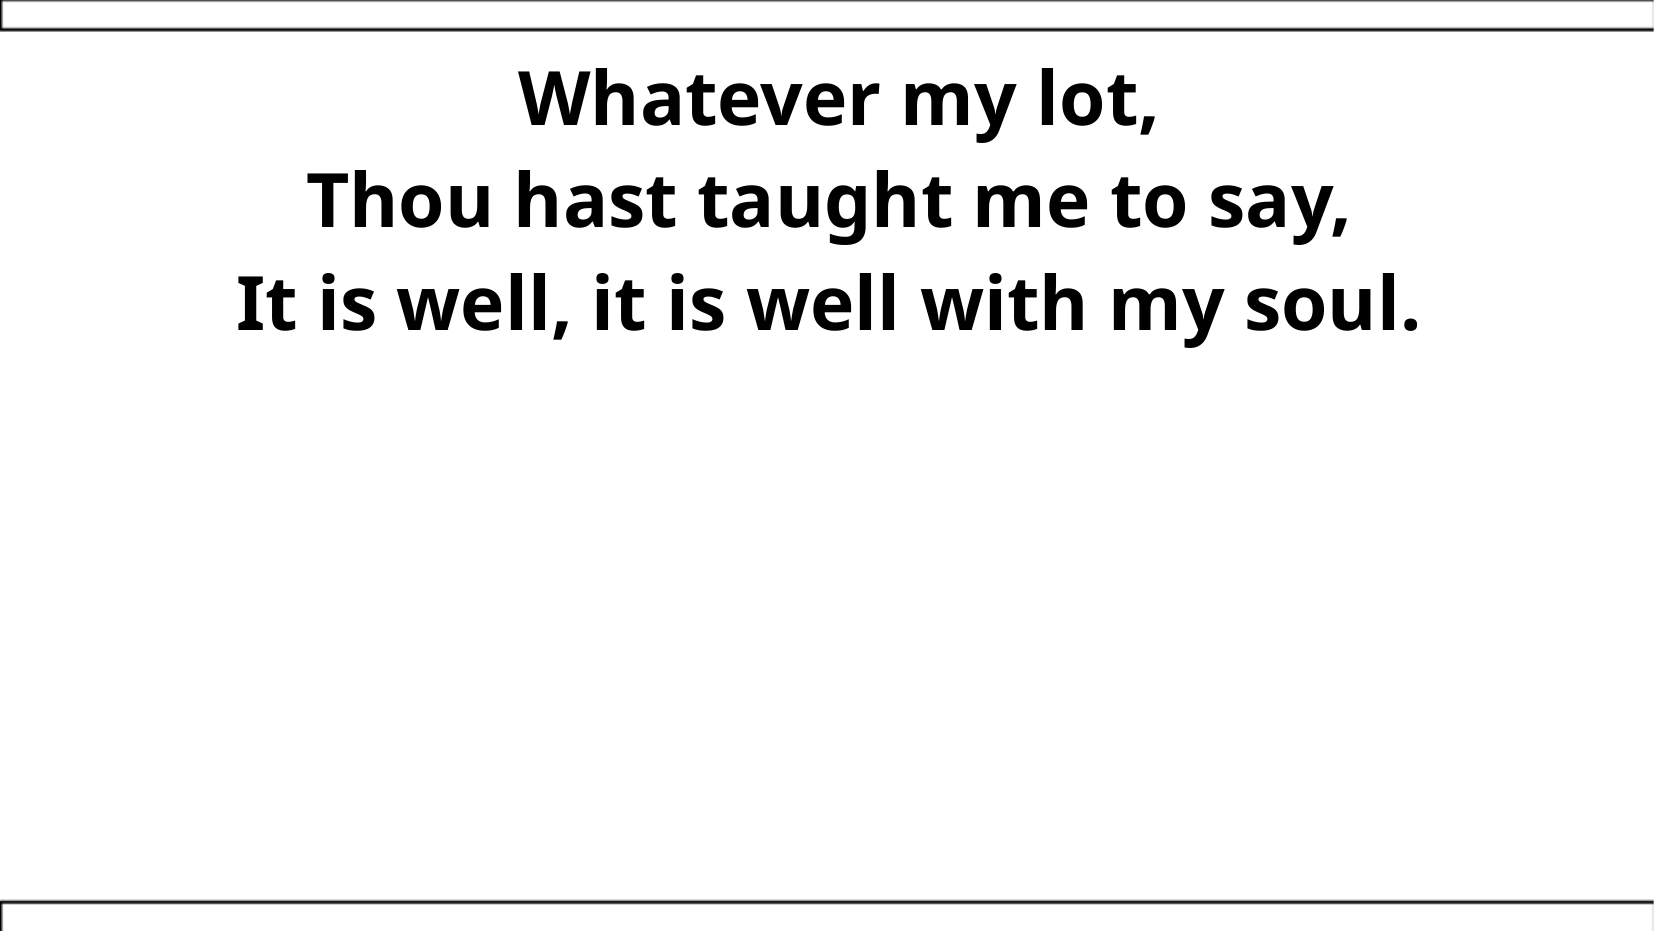

Whatever my lot,
Thou hast taught me to say,
It is well, it is well with my soul.